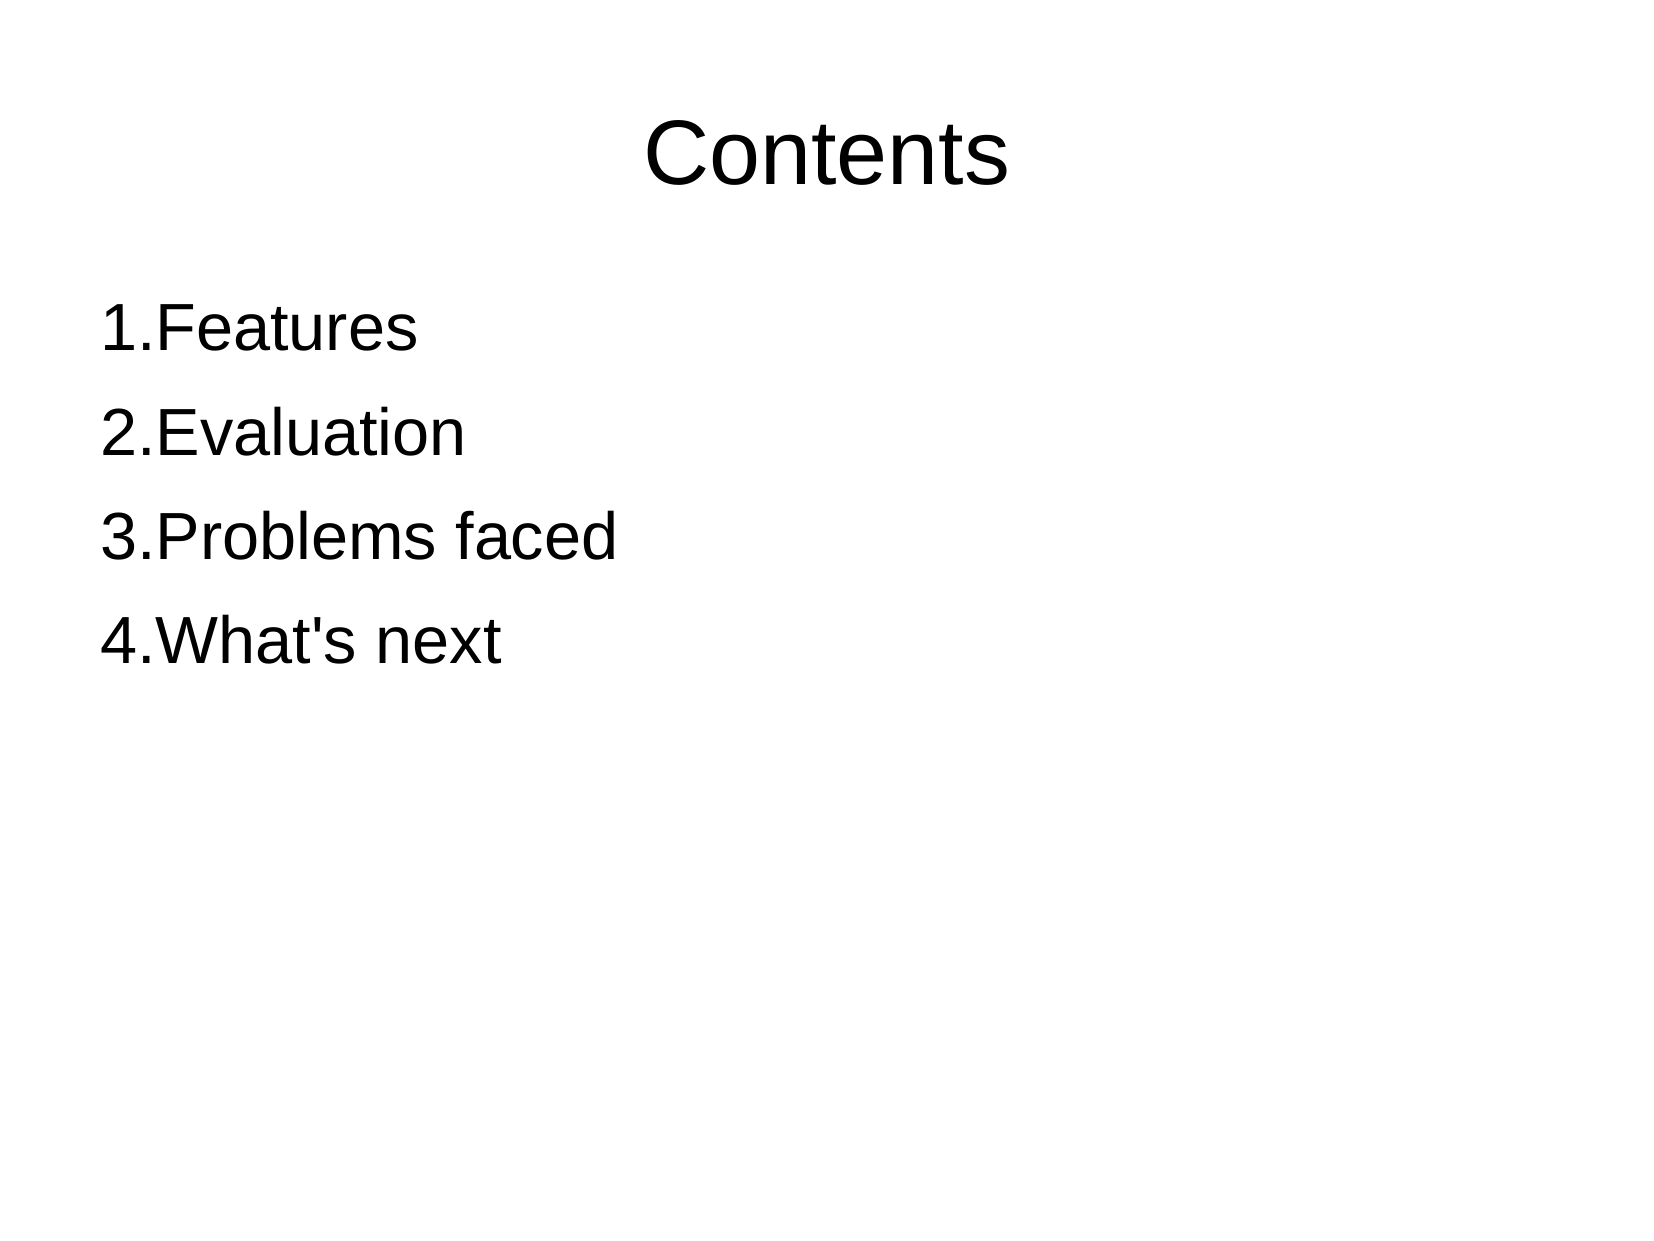

# Contents
Features
Evaluation
Problems faced
What's next